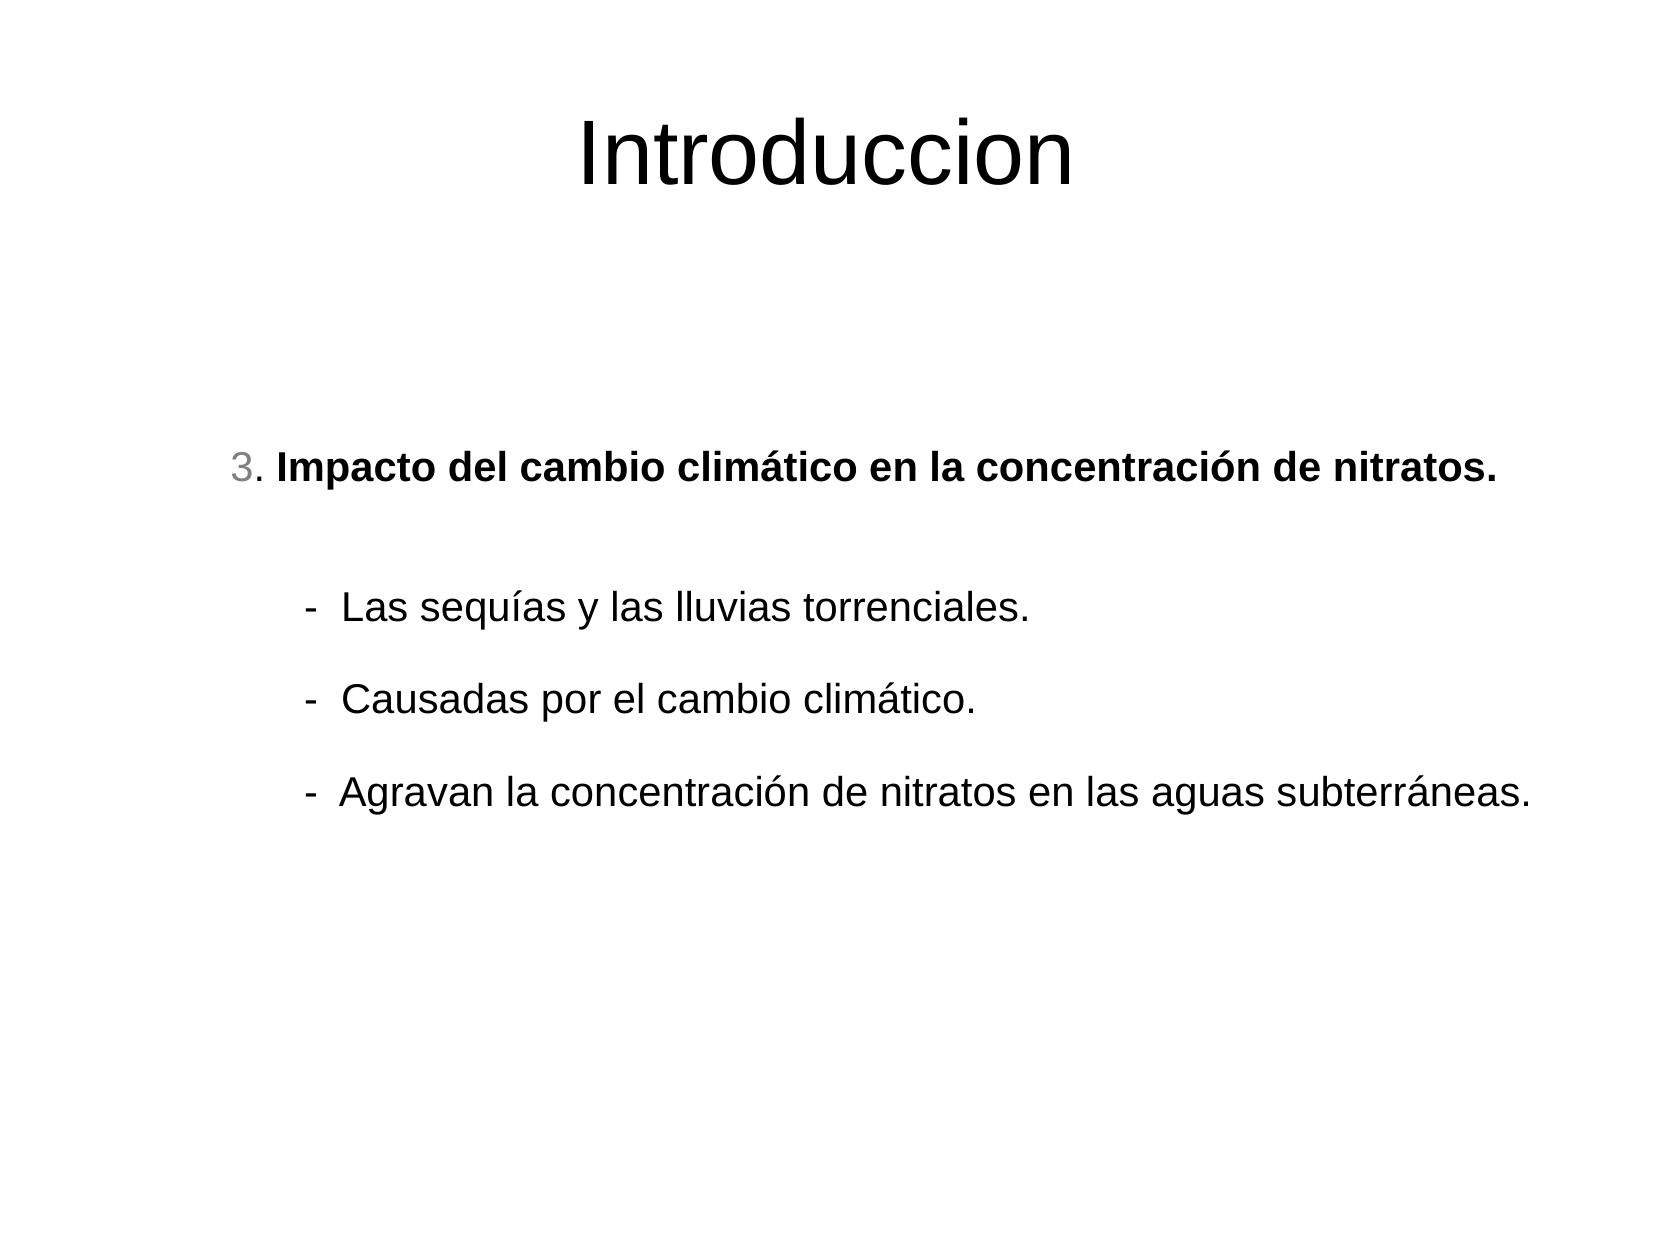

# Introduccion
		3. Impacto del cambio climático en la concentración de nitratos.
			- Las sequías y las lluvias torrenciales.
			- Causadas por el cambio climático.
			- Agravan la concentración de nitratos en las aguas subterráneas.